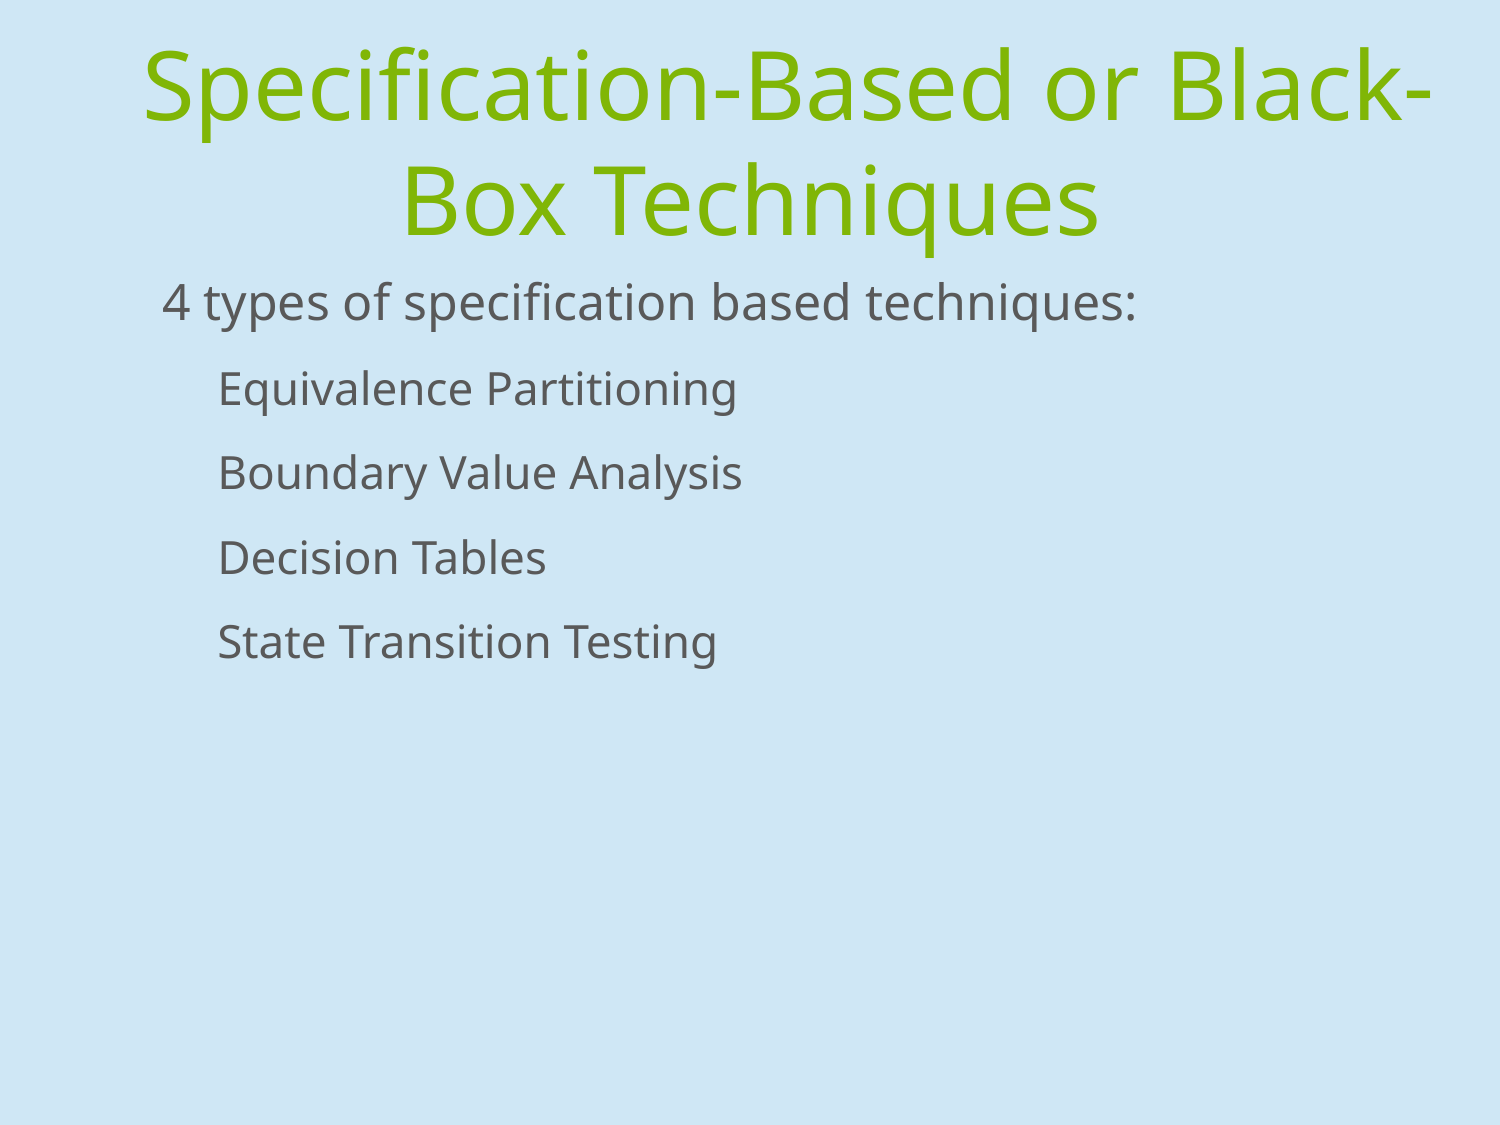

# Specification-Based or Black-Box Techniques
4 types of specification based techniques:
Equivalence Partitioning
Boundary Value Analysis
Decision Tables
State Transition Testing